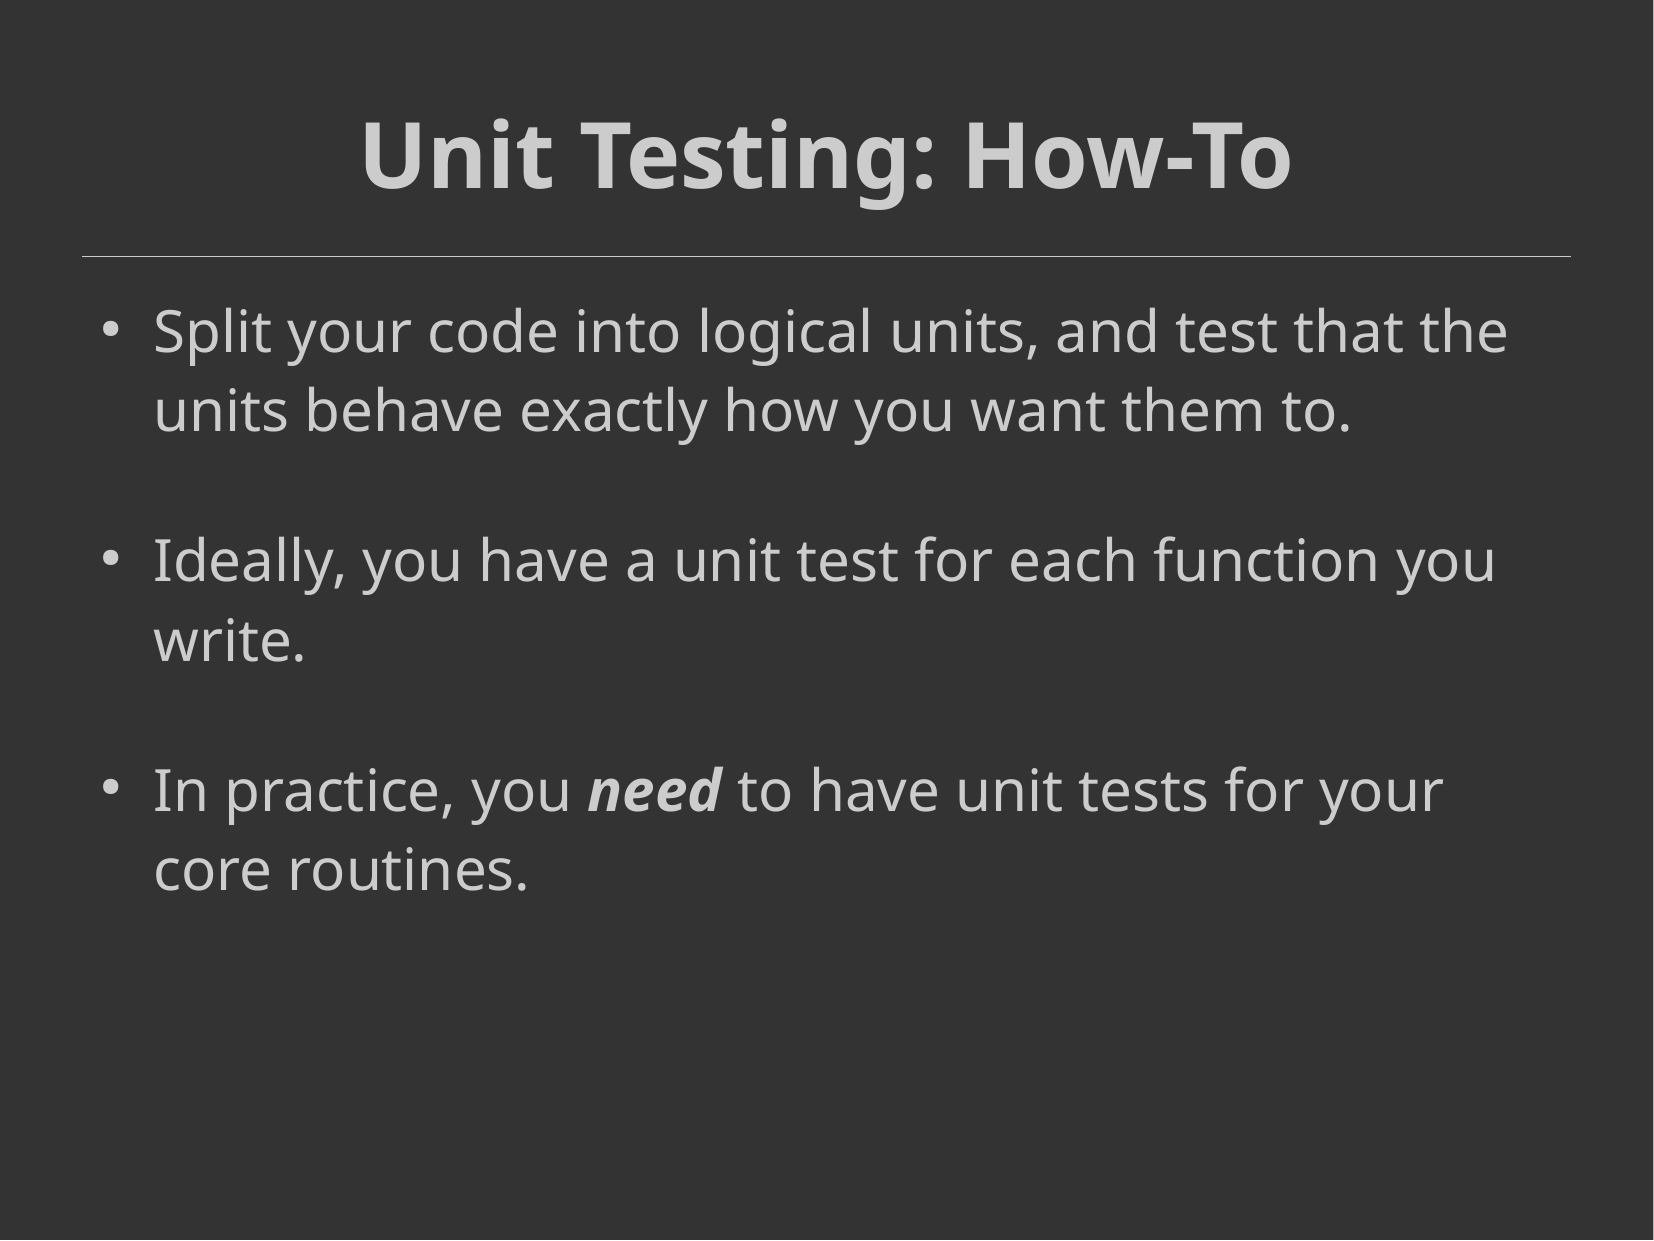

# Unit Testing: How-To
Split your code into logical units, and test that the units behave exactly how you want them to.
Ideally, you have a unit test for each function you write.
In practice, you need to have unit tests for your core routines.